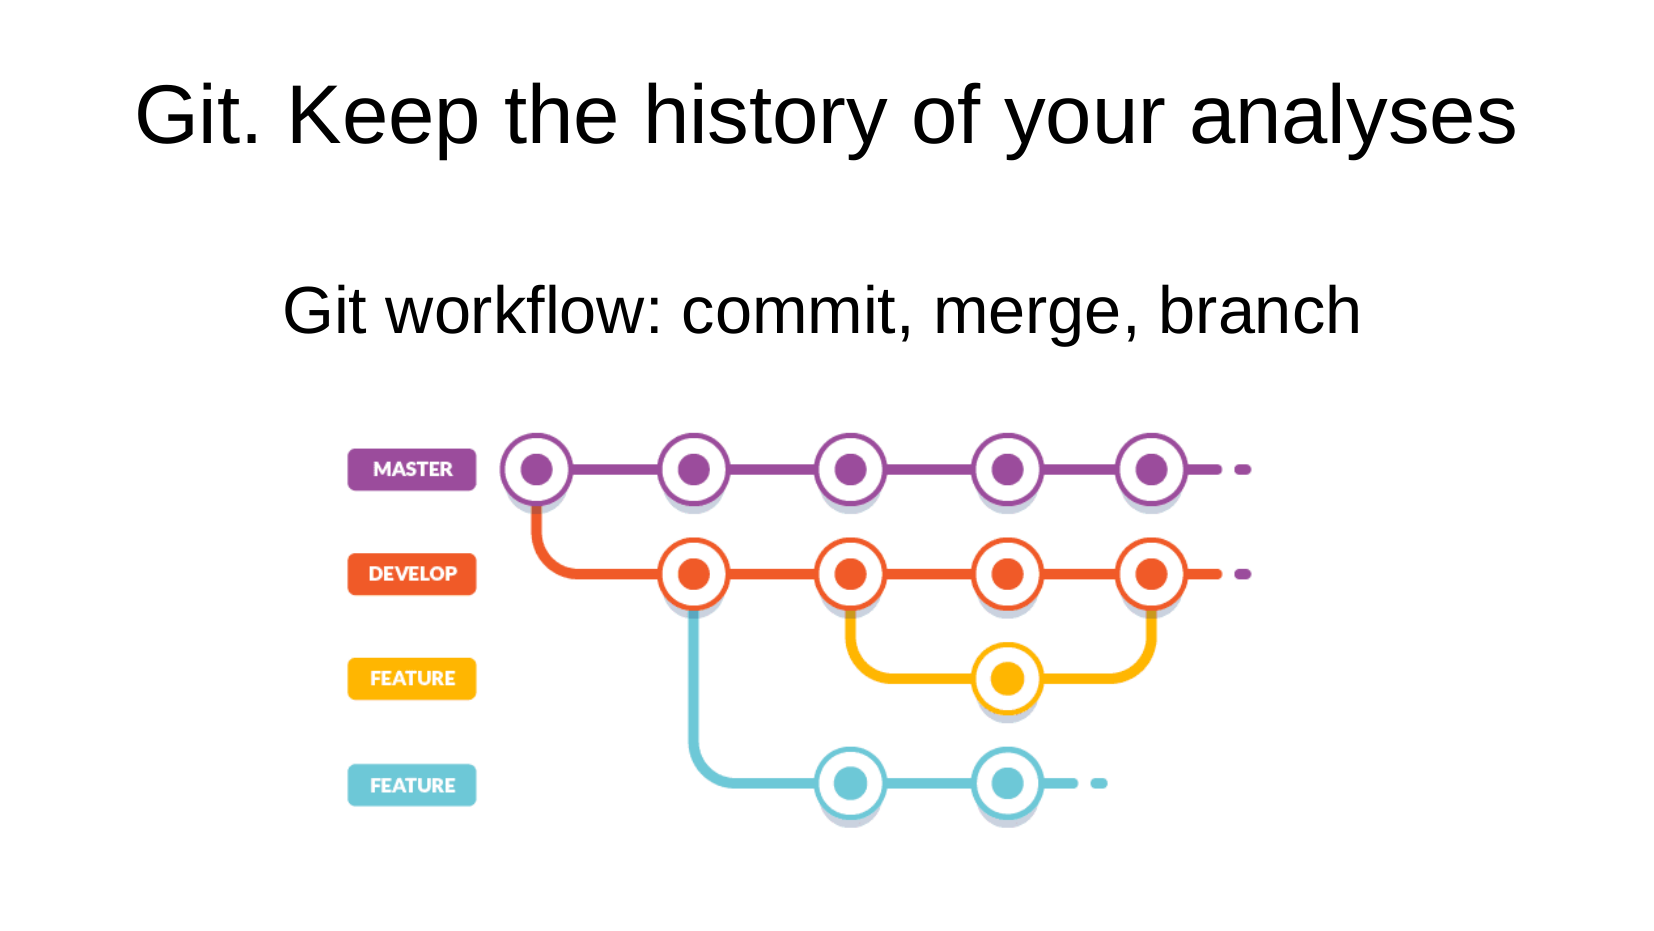

# Git. Keep the history of your analyses
Git workflow: commit, merge, branch